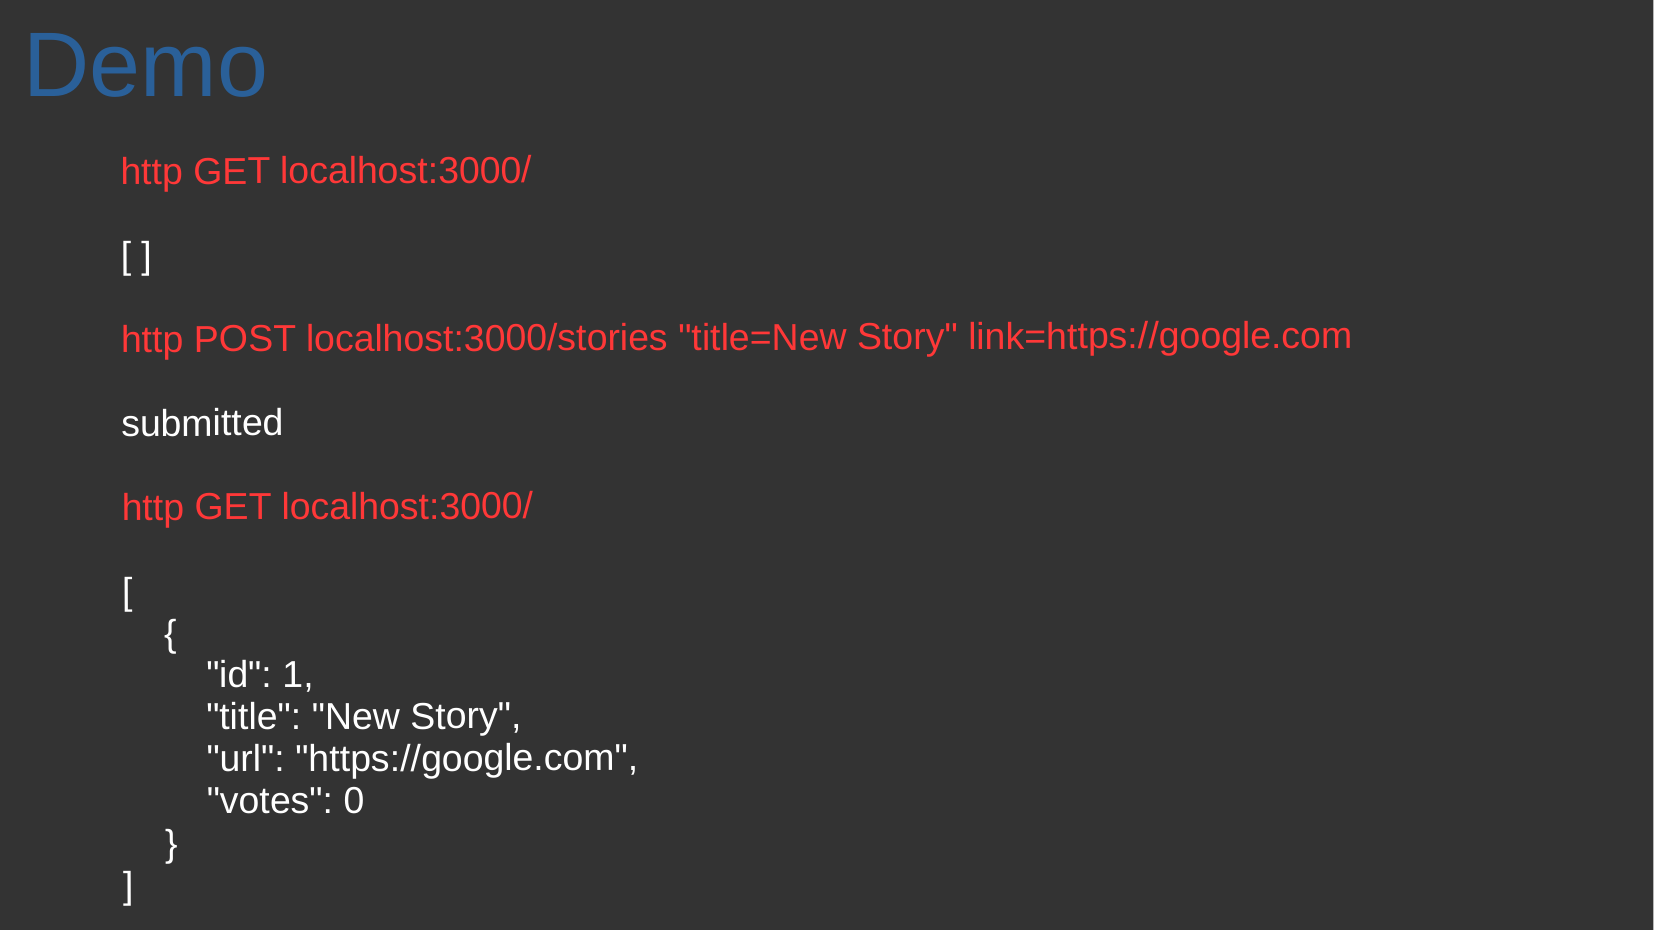

# Demo
http GET localhost:3000/
[ ]
http POST localhost:3000/stories "title=New Story" link=https://google.com
submitted
http GET localhost:3000/
[
 {
 "id": 1,
 "title": "New Story",
 "url": "https://google.com",
 "votes": 0
 }
]